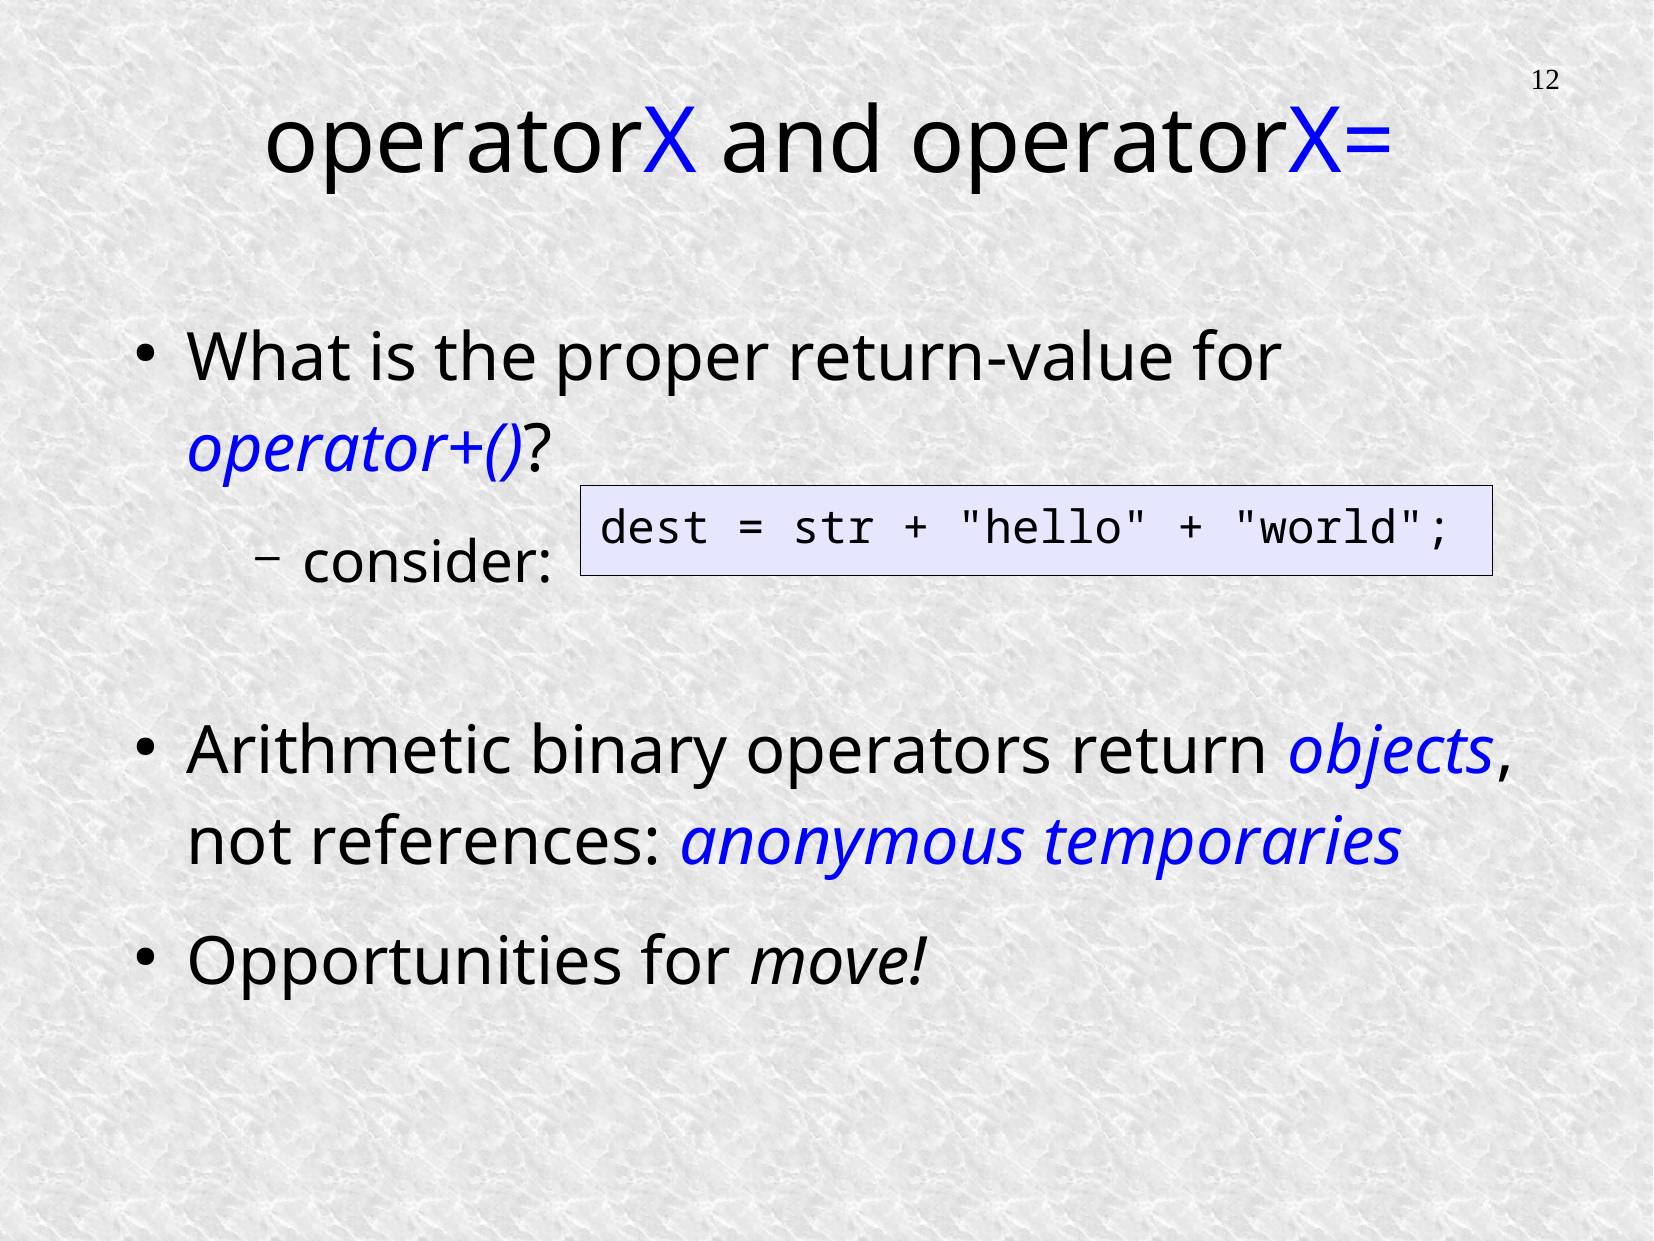

# operatorX and operatorX=
12
What is the proper return-value for
operator+()?
consider:
Arithmetic binary operators return objects, not references: anonymous temporaries
Opportunities for move!
dest = str + "hello" + "world";